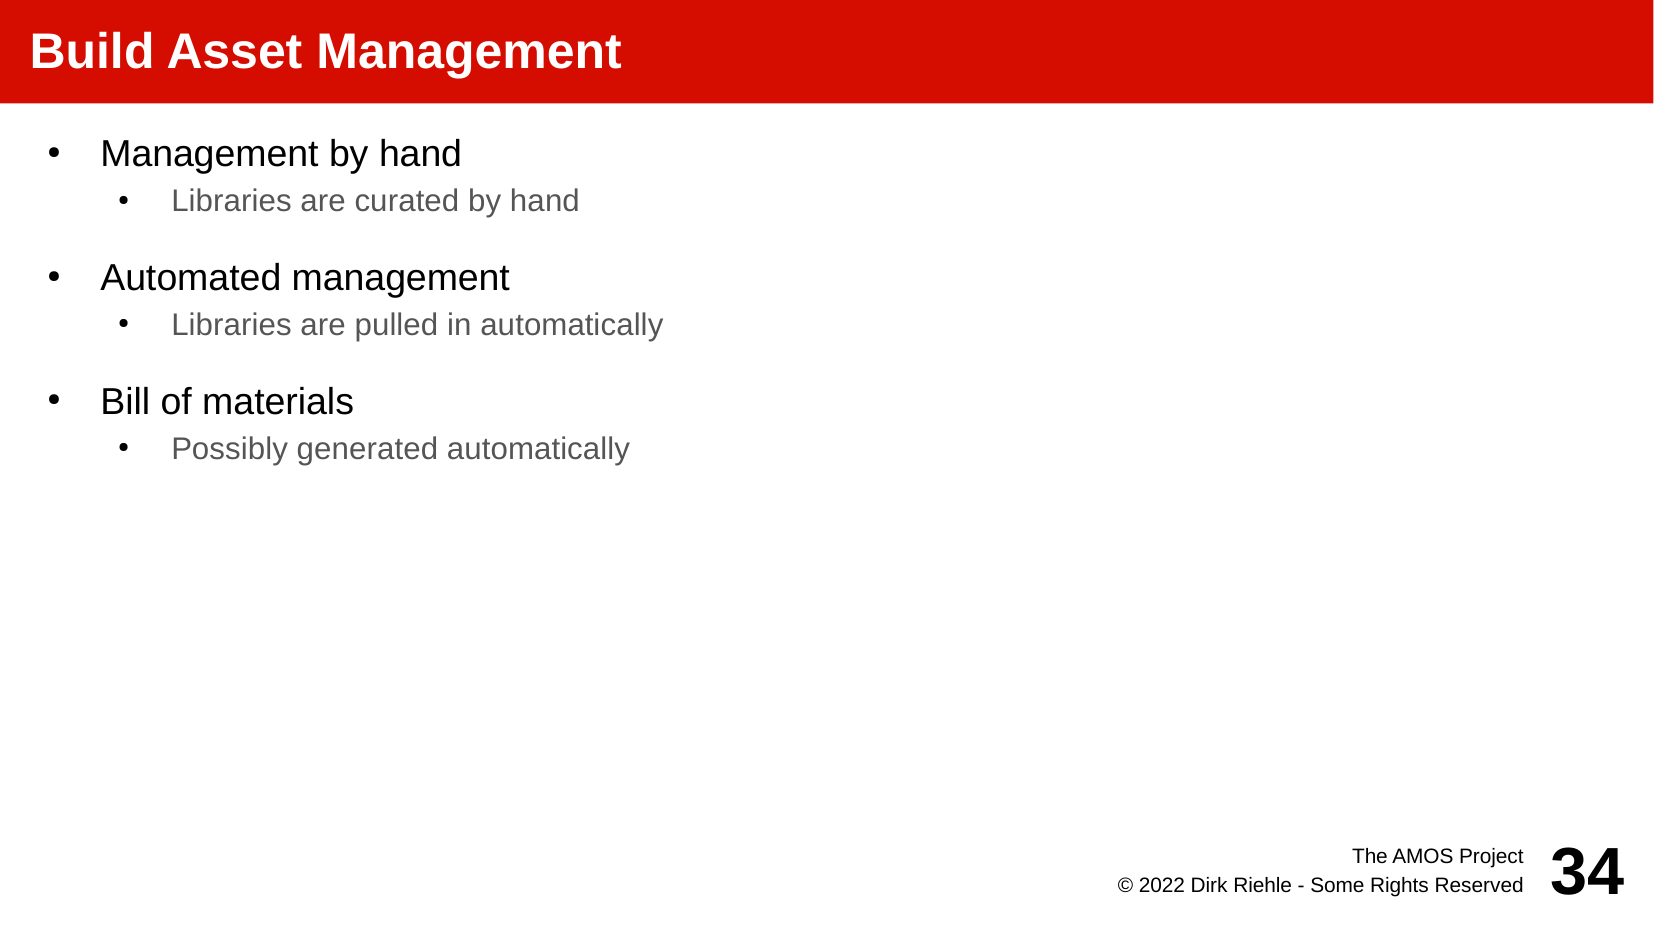

# Build Asset Management
Management by hand
Libraries are curated by hand
Automated management
Libraries are pulled in automatically
Bill of materials
Possibly generated automatically
The AMOS Project
34
© 2022 Dirk Riehle - Some Rights Reserved